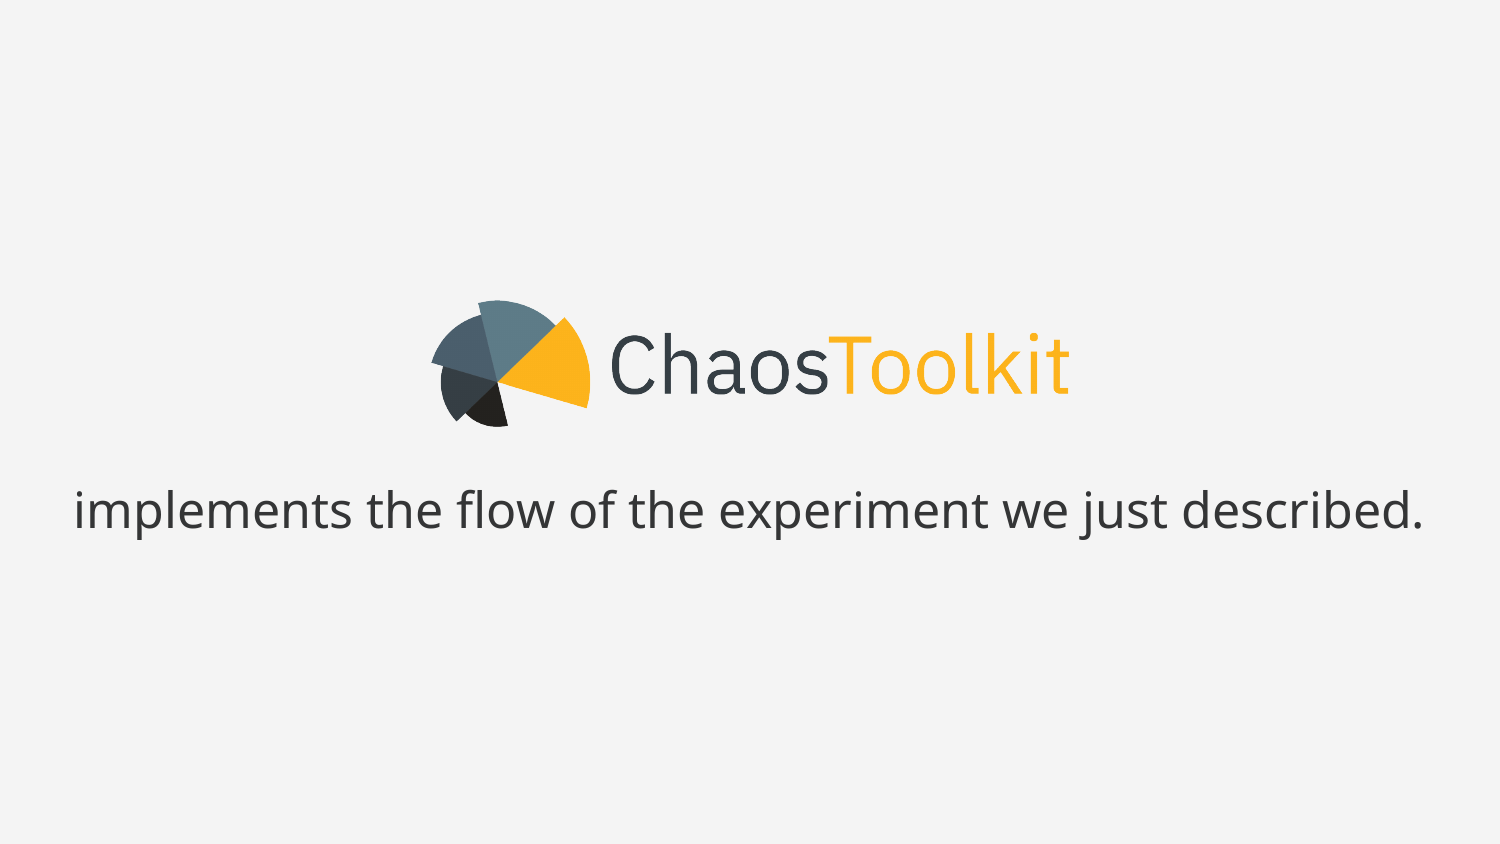

# implements the flow of the experiment we just described.